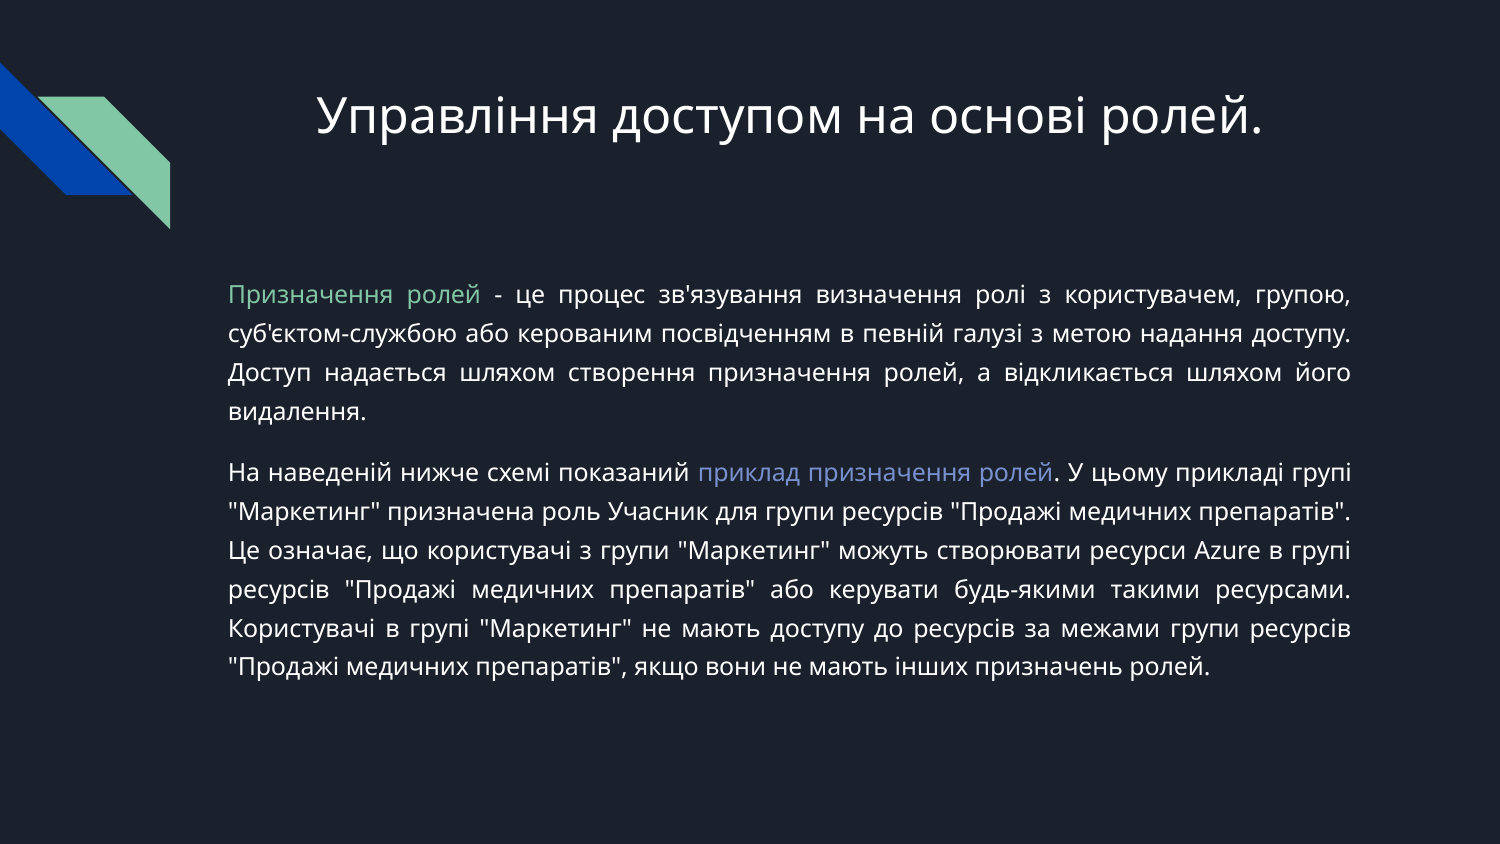

# Управління доступом на основі ролей.
Призначення ролей - це процес зв'язування визначення ролі з користувачем, групою, суб'єктом-службою або керованим посвідченням в певній галузі з метою надання доступу. Доступ надається шляхом створення призначення ролей, а відкликається шляхом його видалення.
На наведеній нижче схемі показаний приклад призначення ролей. У цьому прикладі групі "Маркетинг" призначена роль Учасник для групи ресурсів "Продажі медичних препаратів". Це означає, що користувачі з групи "Маркетинг" можуть створювати ресурси Azure в групі ресурсів "Продажі медичних препаратів" або керувати будь-якими такими ресурсами. Користувачі в групі "Маркетинг" не мають доступу до ресурсів за межами групи ресурсів "Продажі медичних препаратів", якщо вони не мають інших призначень ролей.